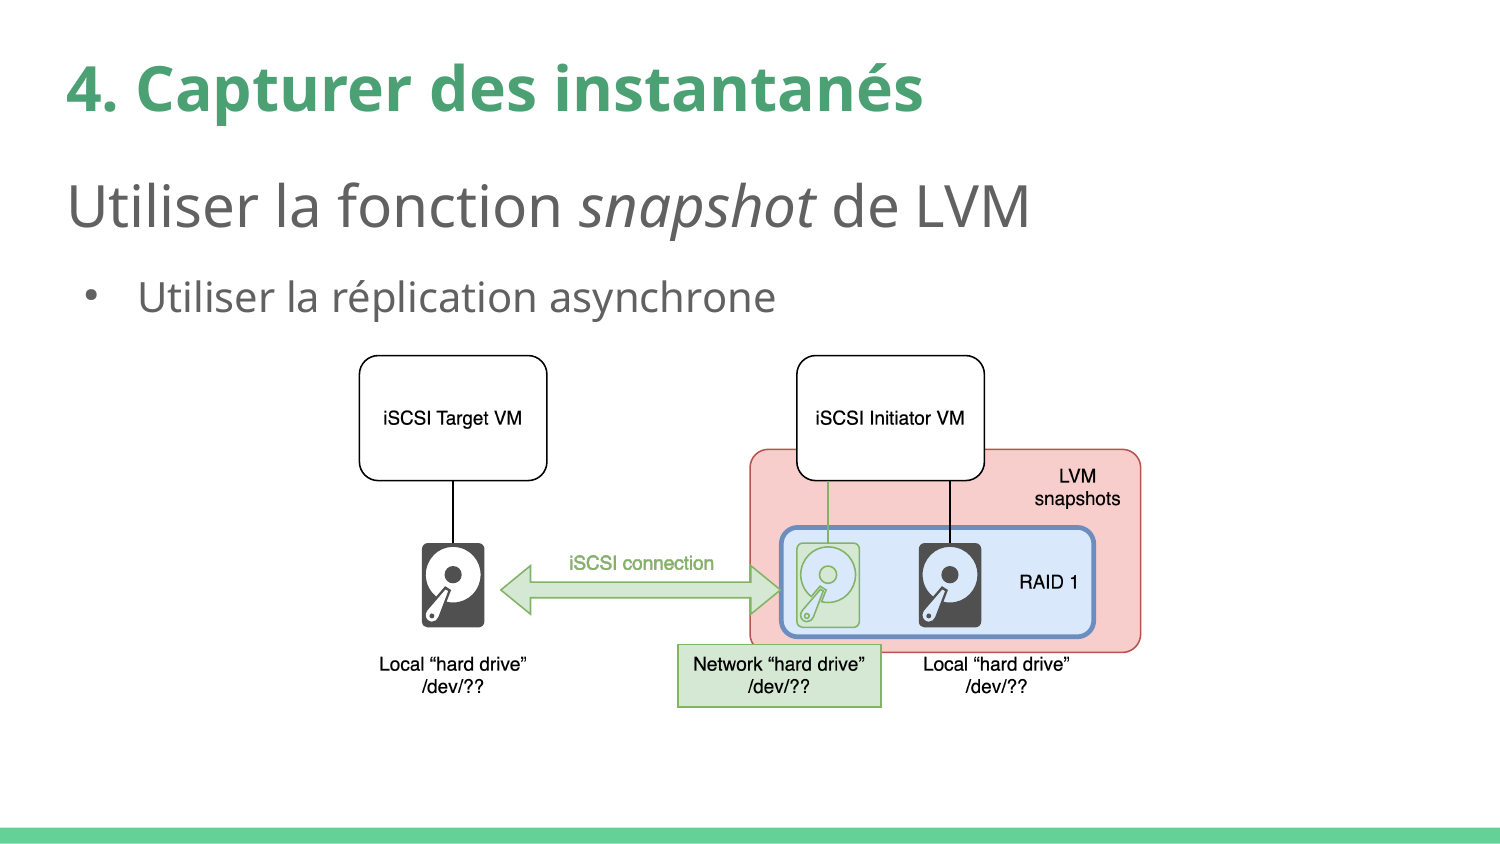

# 4. Capturer des instantanés
Utiliser la fonction snapshot de LVM
Utiliser la réplication asynchrone